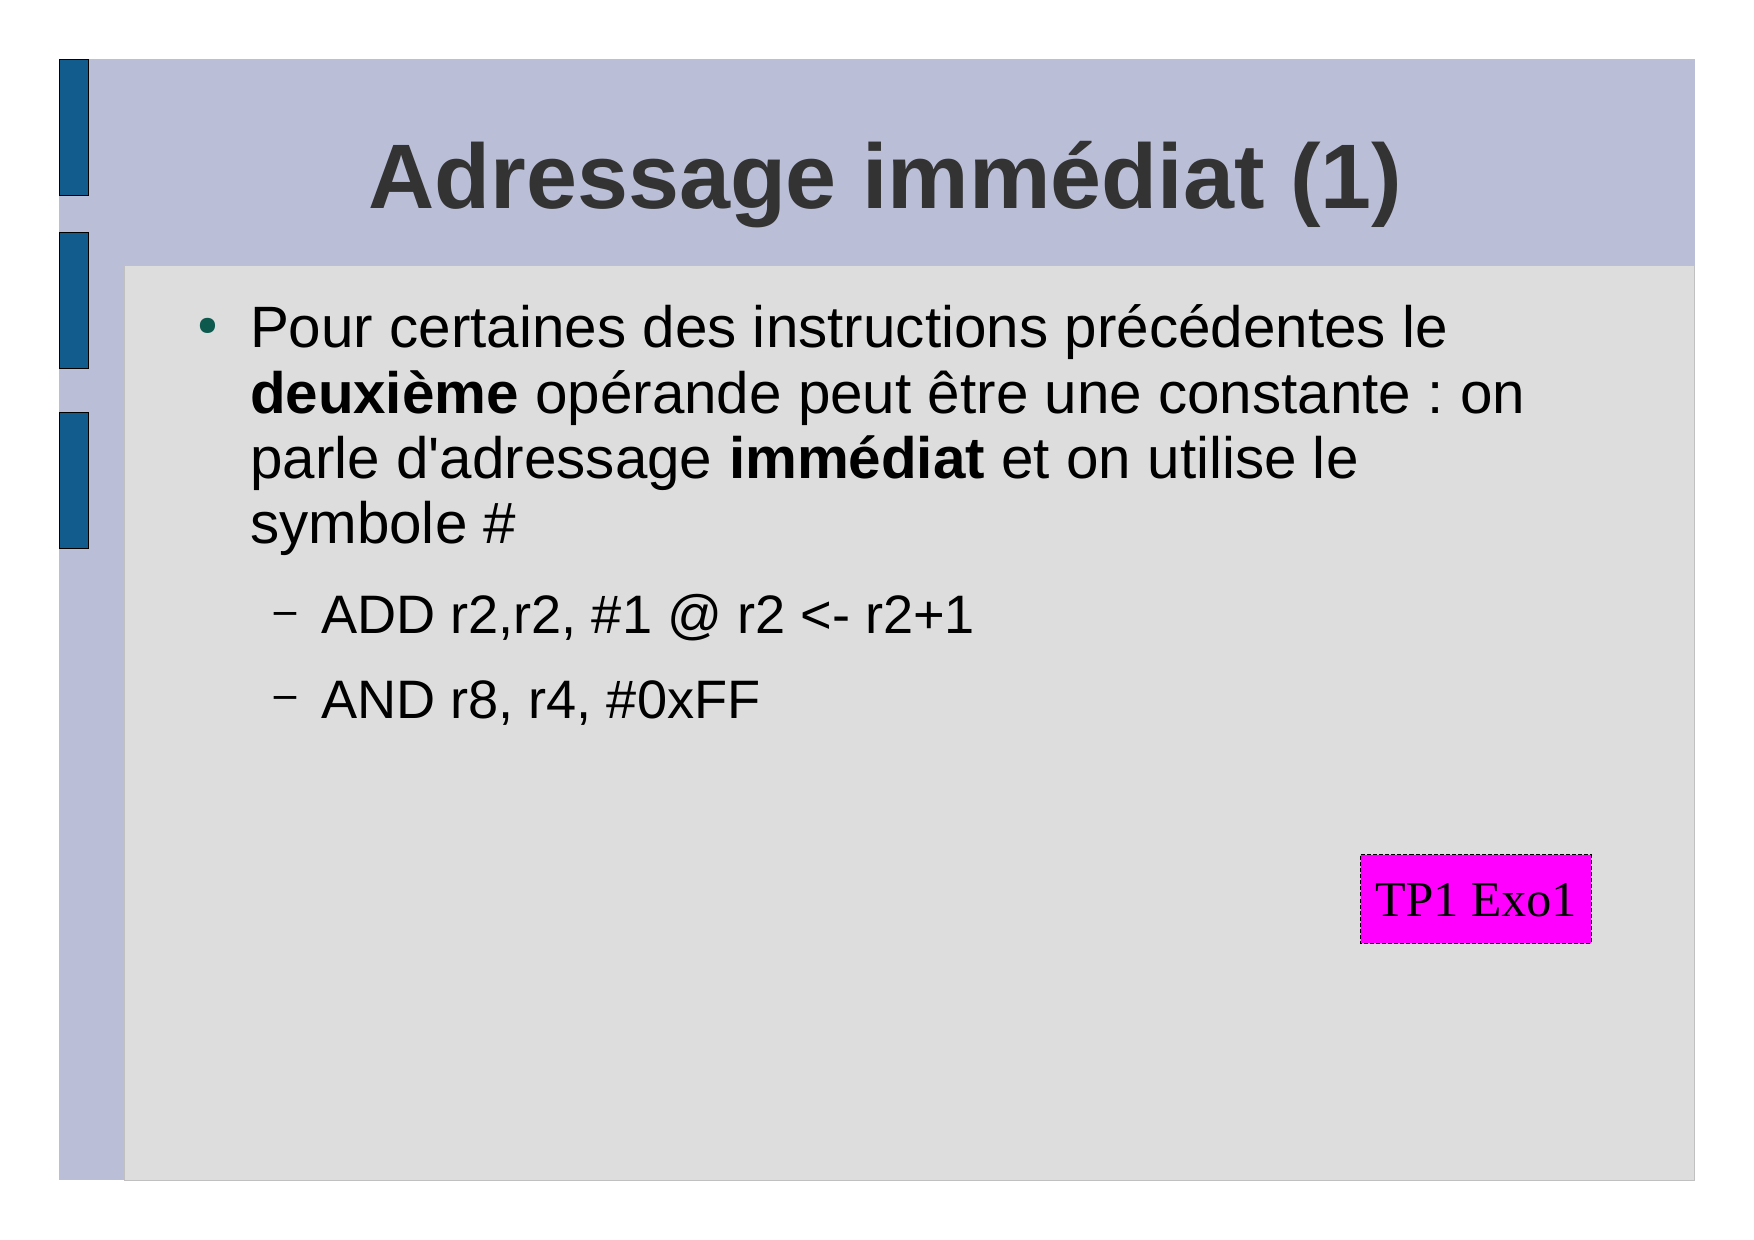

# Adressage immédiat (1)
Pour certaines des instructions précédentes le deuxième opérande peut être une constante : on parle d'adressage immédiat et on utilise le symbole #
ADD r2,r2, #1 @ r2 <- r2+1
AND r8, r4, #0xFF
TP1 Exo1